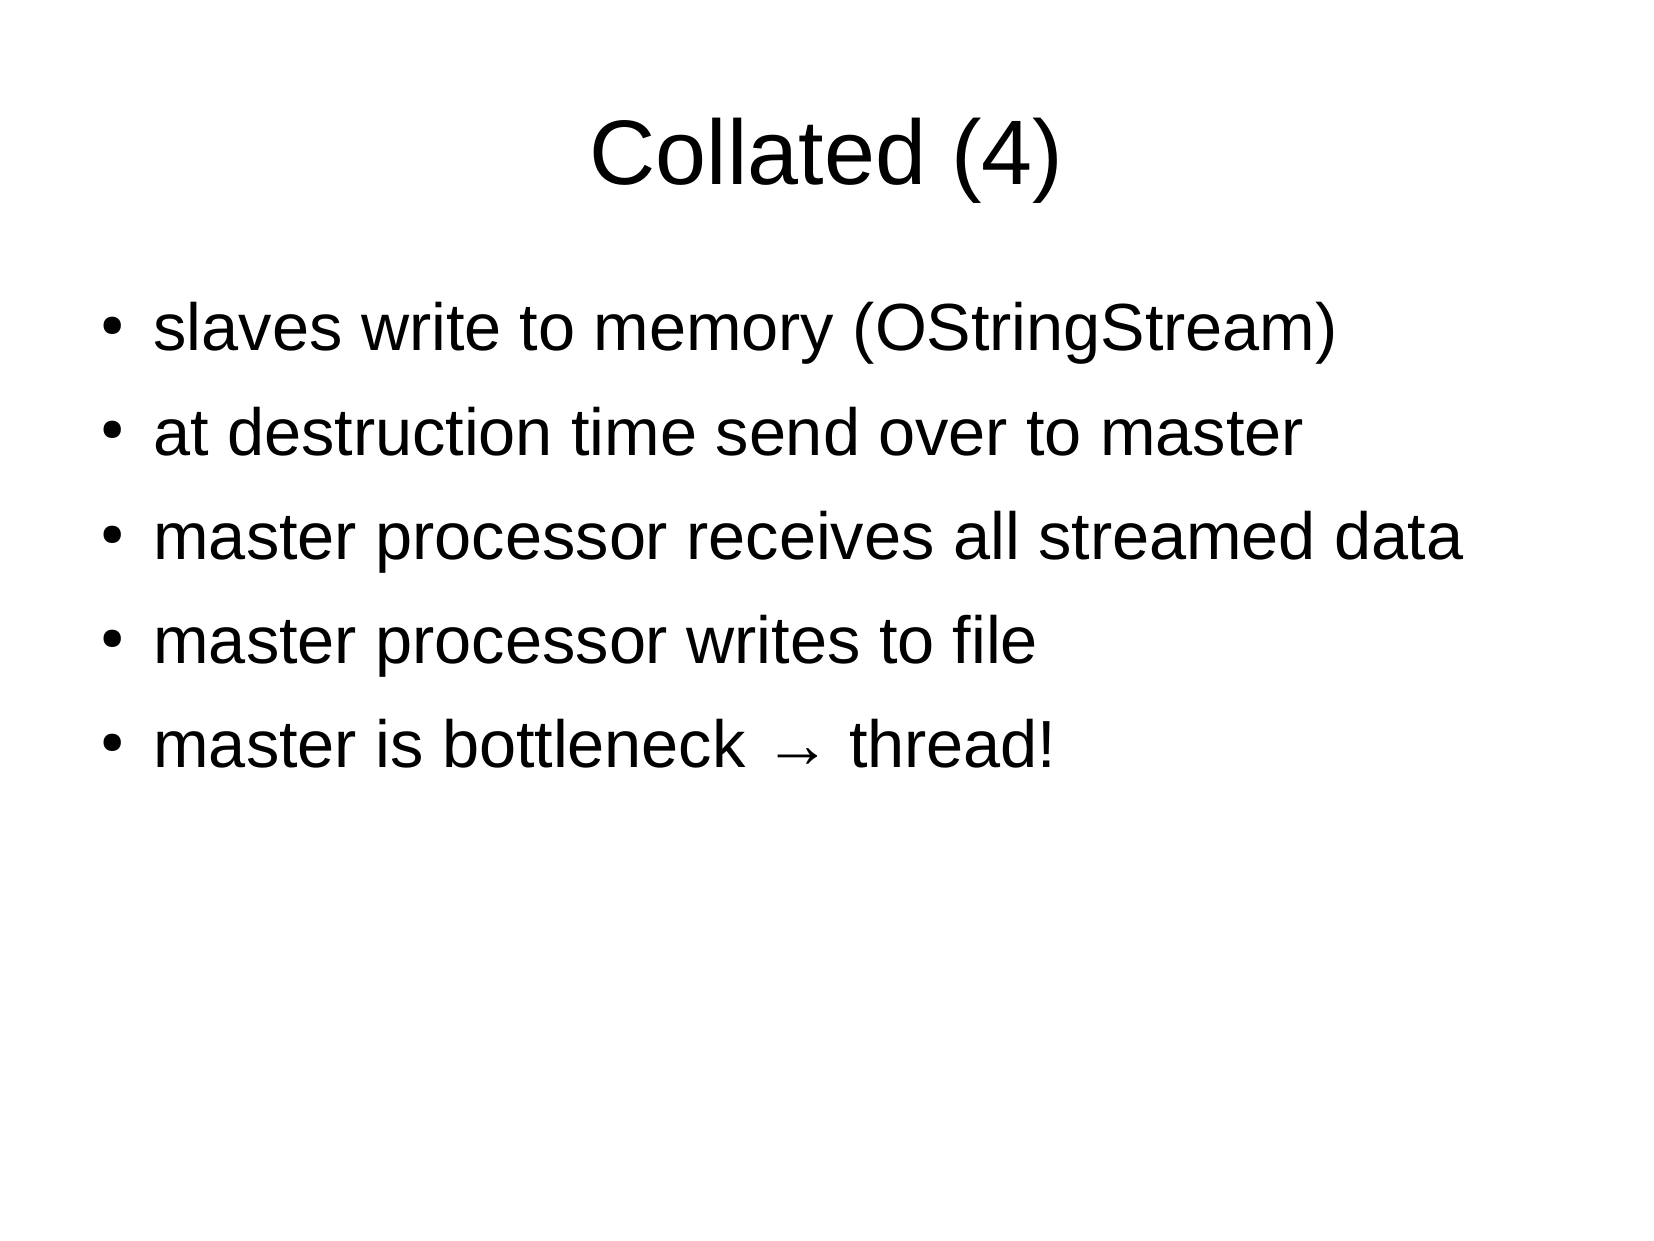

# Collated (4)
slaves write to memory (OStringStream)
at destruction time send over to master
master processor receives all streamed data
master processor writes to file
master is bottleneck → thread!